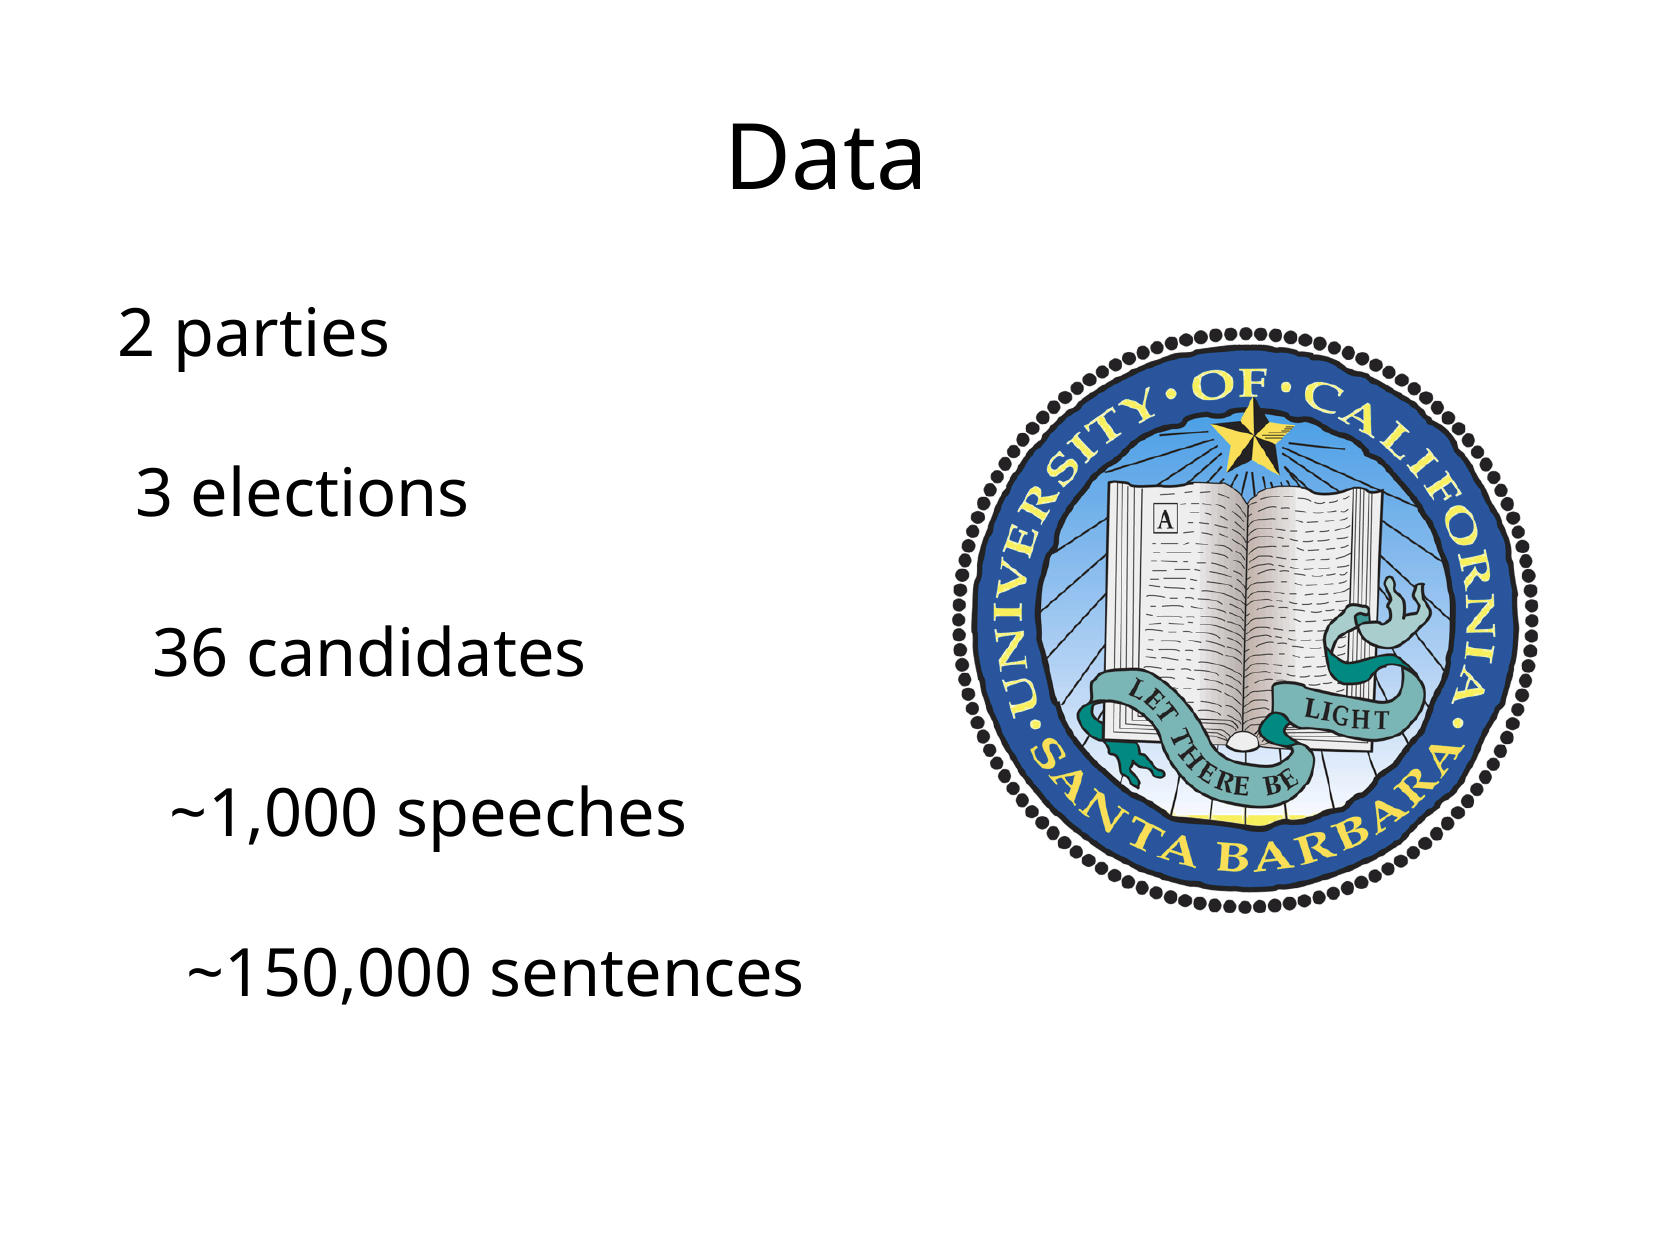

Data
2 parties
 3 elections
 36 candidates
 ~1,000 speeches
 ~150,000 sentences